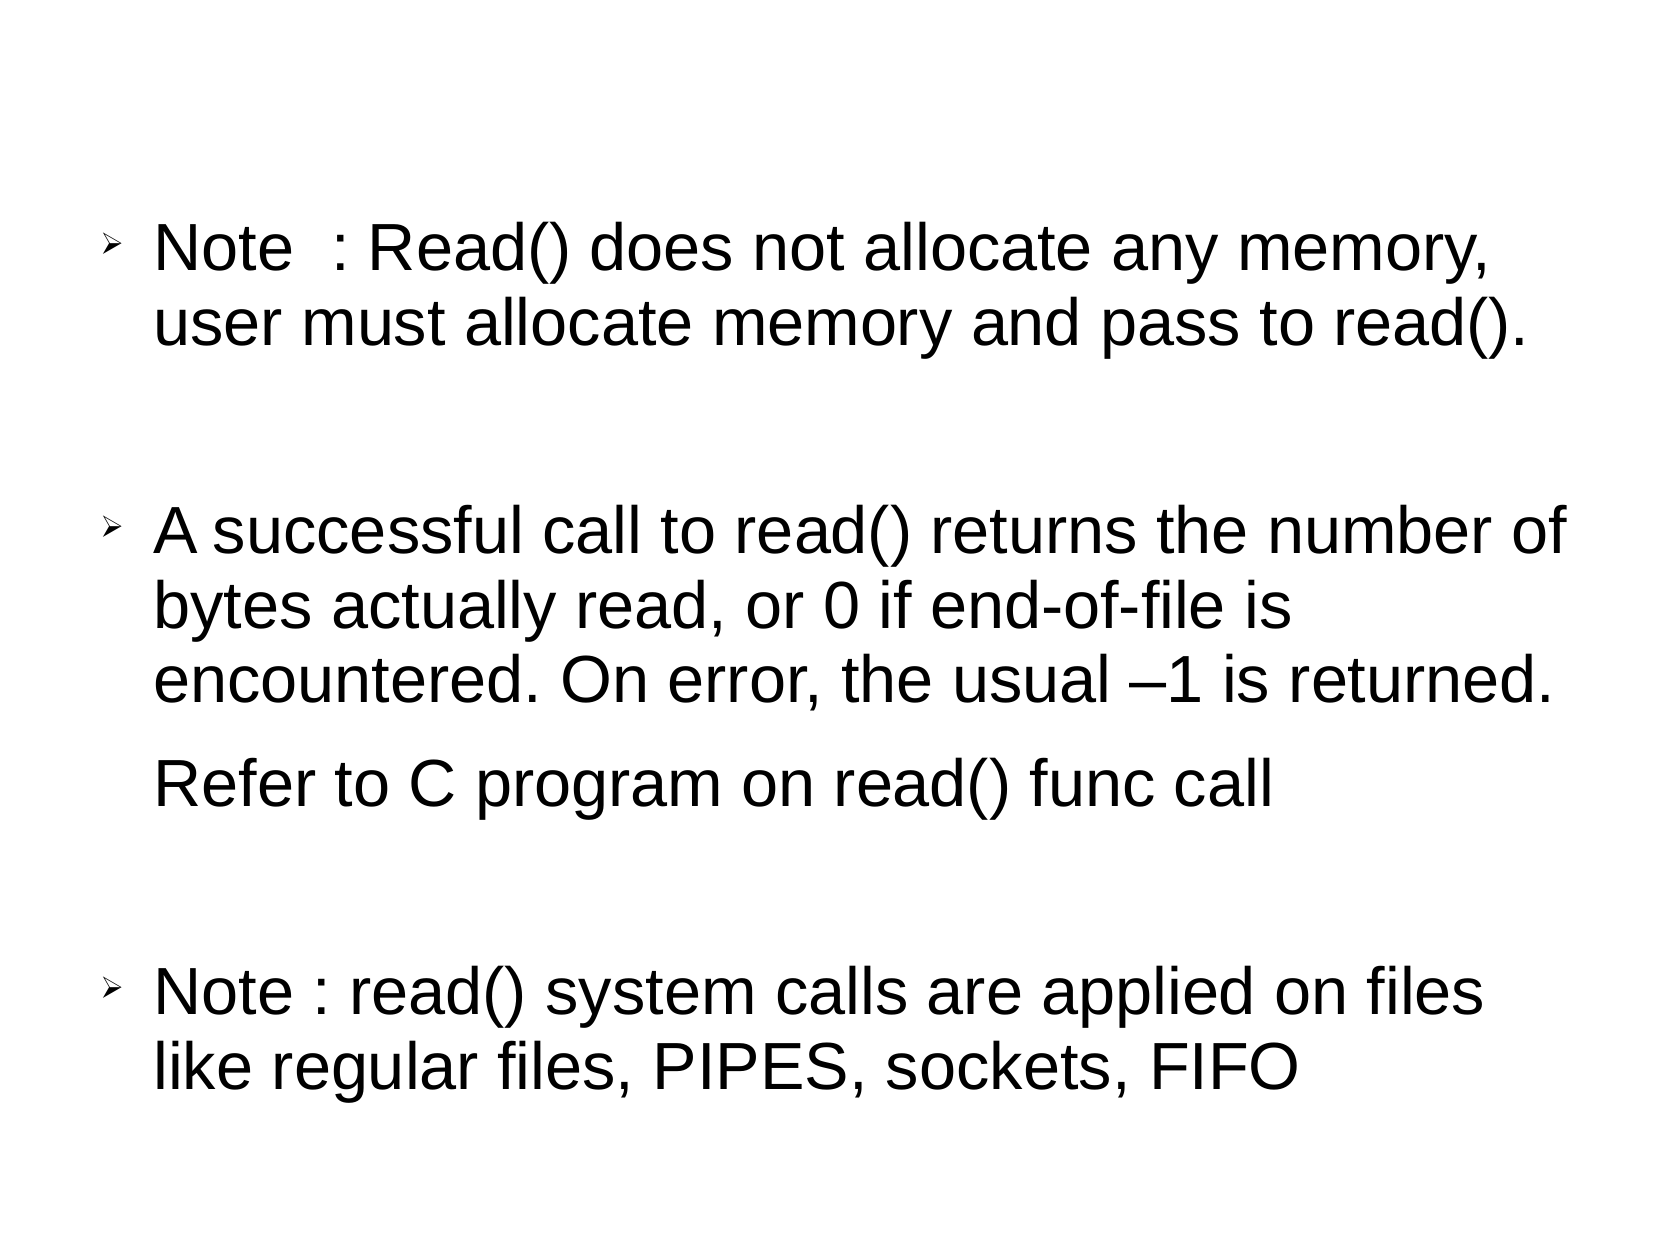

# Note : Read() does not allocate any memory, user must allocate memory and pass to read().
A successful call to read() returns the number of bytes actually read, or 0 if end-of-file is encountered. On error, the usual –1 is returned.
Refer to C program on read() func call
Note : read() system calls are applied on files like regular files, PIPES, sockets, FIFO